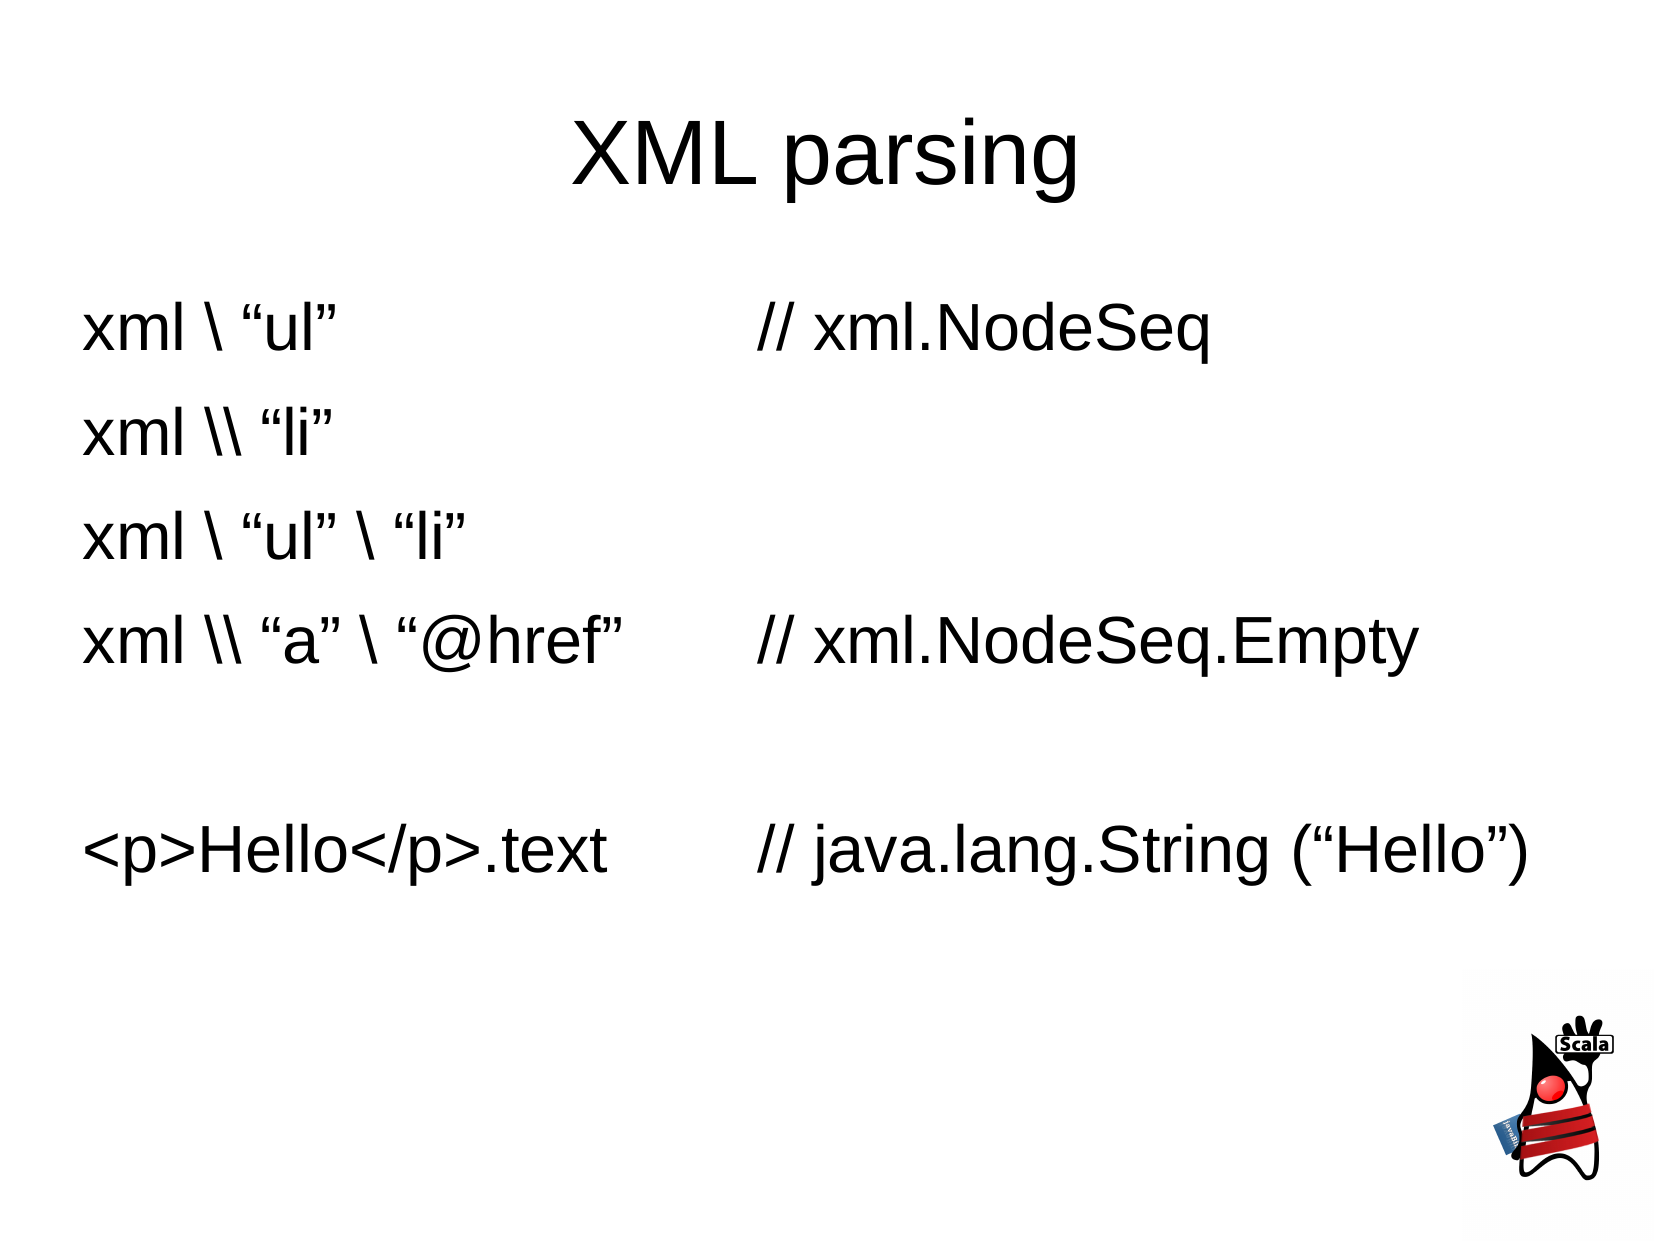

# XML parsing
xml \ “ul”						// xml.NodeSeq
xml \\ “li”
xml \ “ul” \ “li”
xml \\ “a” \ “@href”		// xml.NodeSeq.Empty
<p>Hello</p>.text		// java.lang.String (“Hello”)